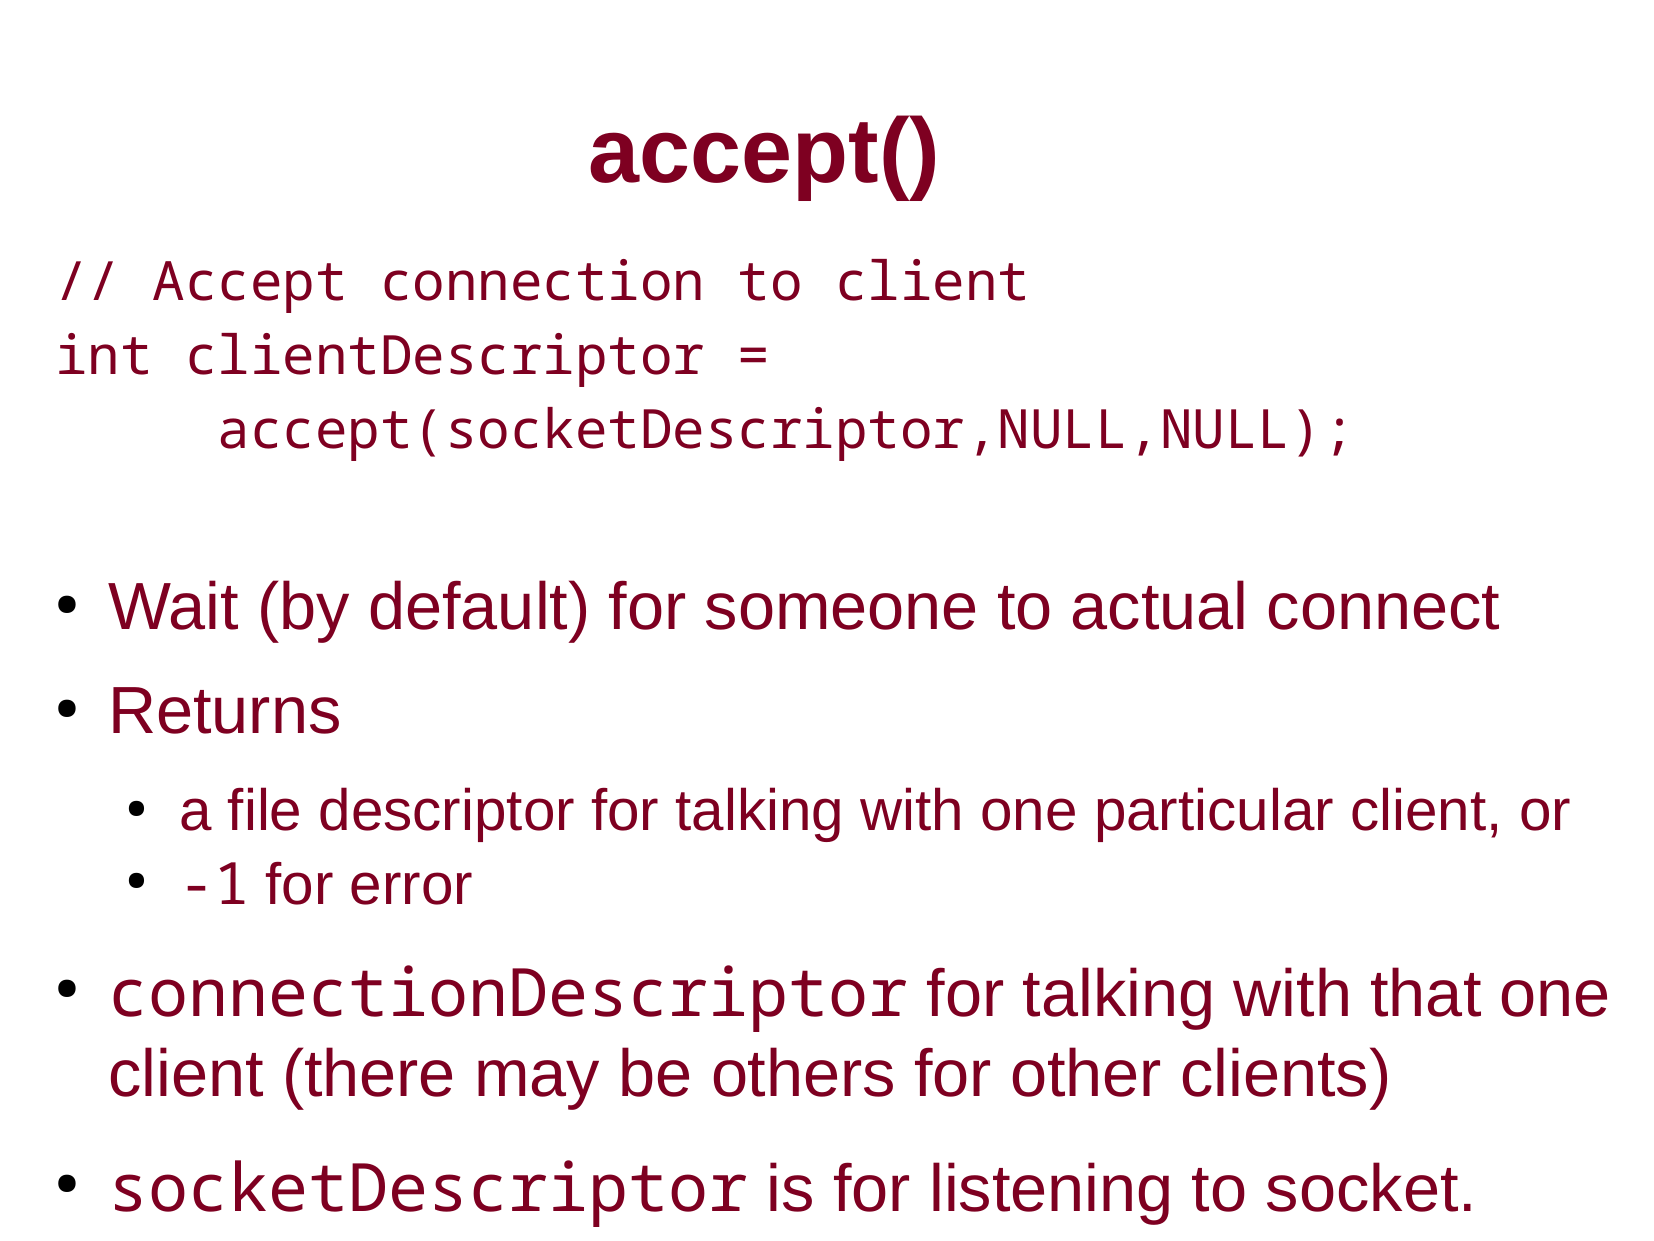

# accept()
// Accept connection to client
int clientDescriptor =
 accept(socketDescriptor,NULL,NULL);
Wait (by default) for someone to actual connect
Returns
a file descriptor for talking with one particular client, or
-1 for error
connectionDescriptor for talking with that one client (there may be others for other clients)
socketDescriptor is for listening to socket.